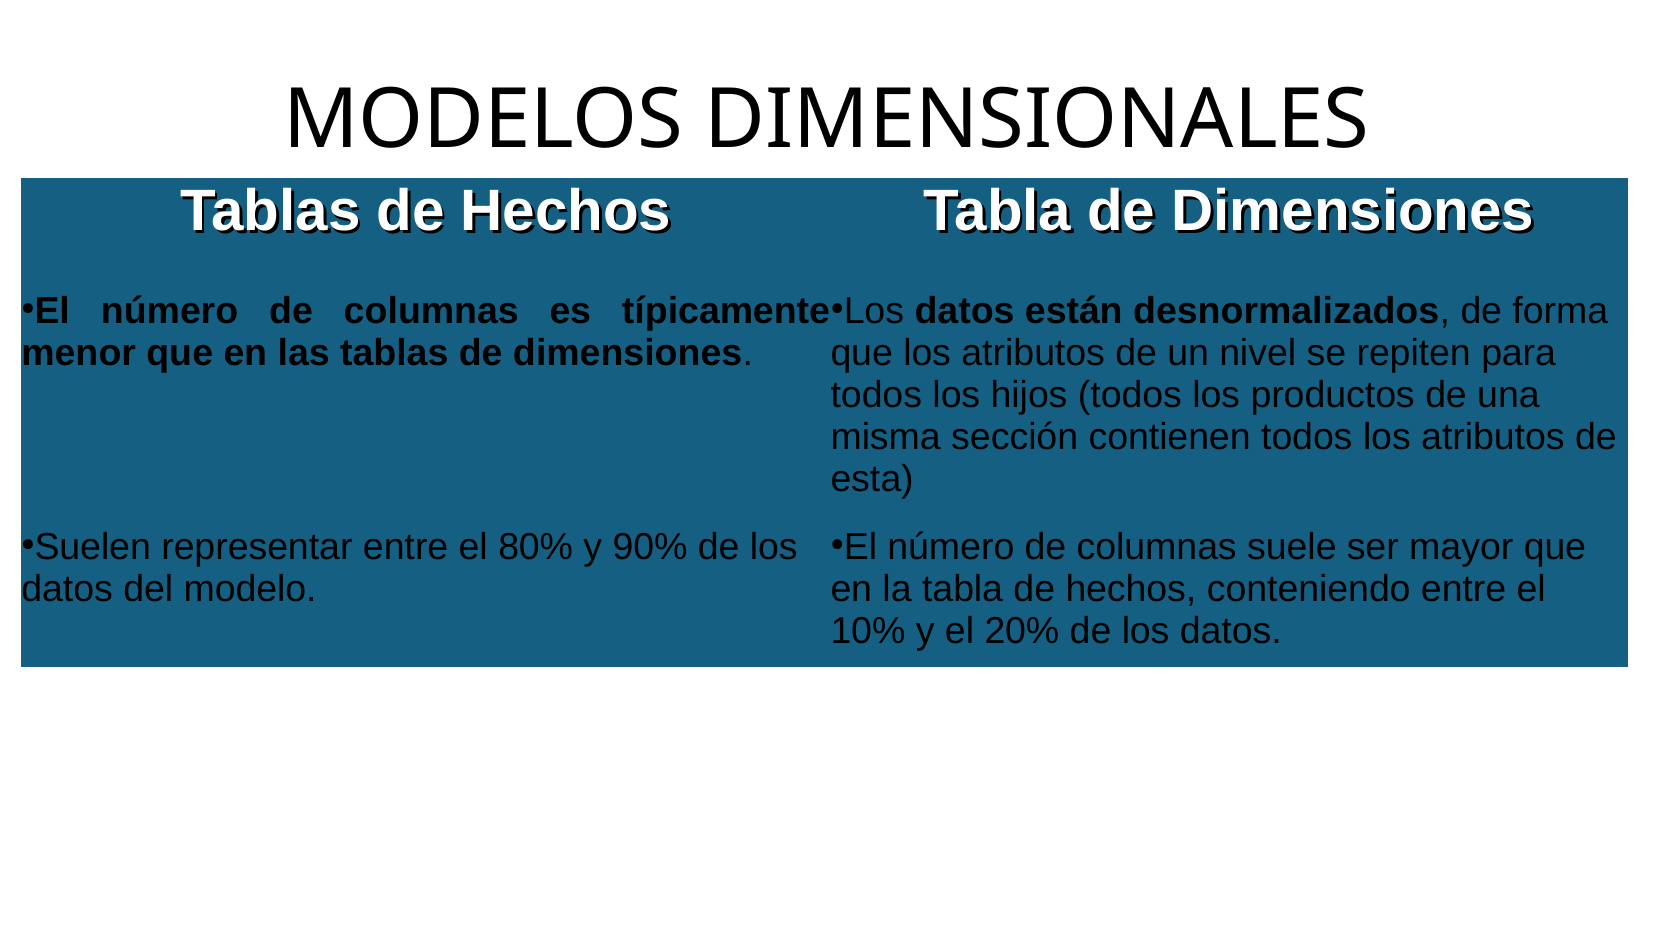

# MODELOS DIMENSIONALES
| Tablas de Hechos | Tabla de Dimensiones |
| --- | --- |
| El número de columnas es típicamente menor que en las tablas de dimensiones. | Los datos están desnormalizados, de forma que los atributos de un nivel se repiten para todos los hijos (todos los productos de una misma sección contienen todos los atributos de esta) |
| Suelen representar entre el 80% y 90% de los datos del modelo. | El número de columnas suele ser mayor que en la tabla de hechos, conteniendo entre el 10% y el 20% de los datos. |